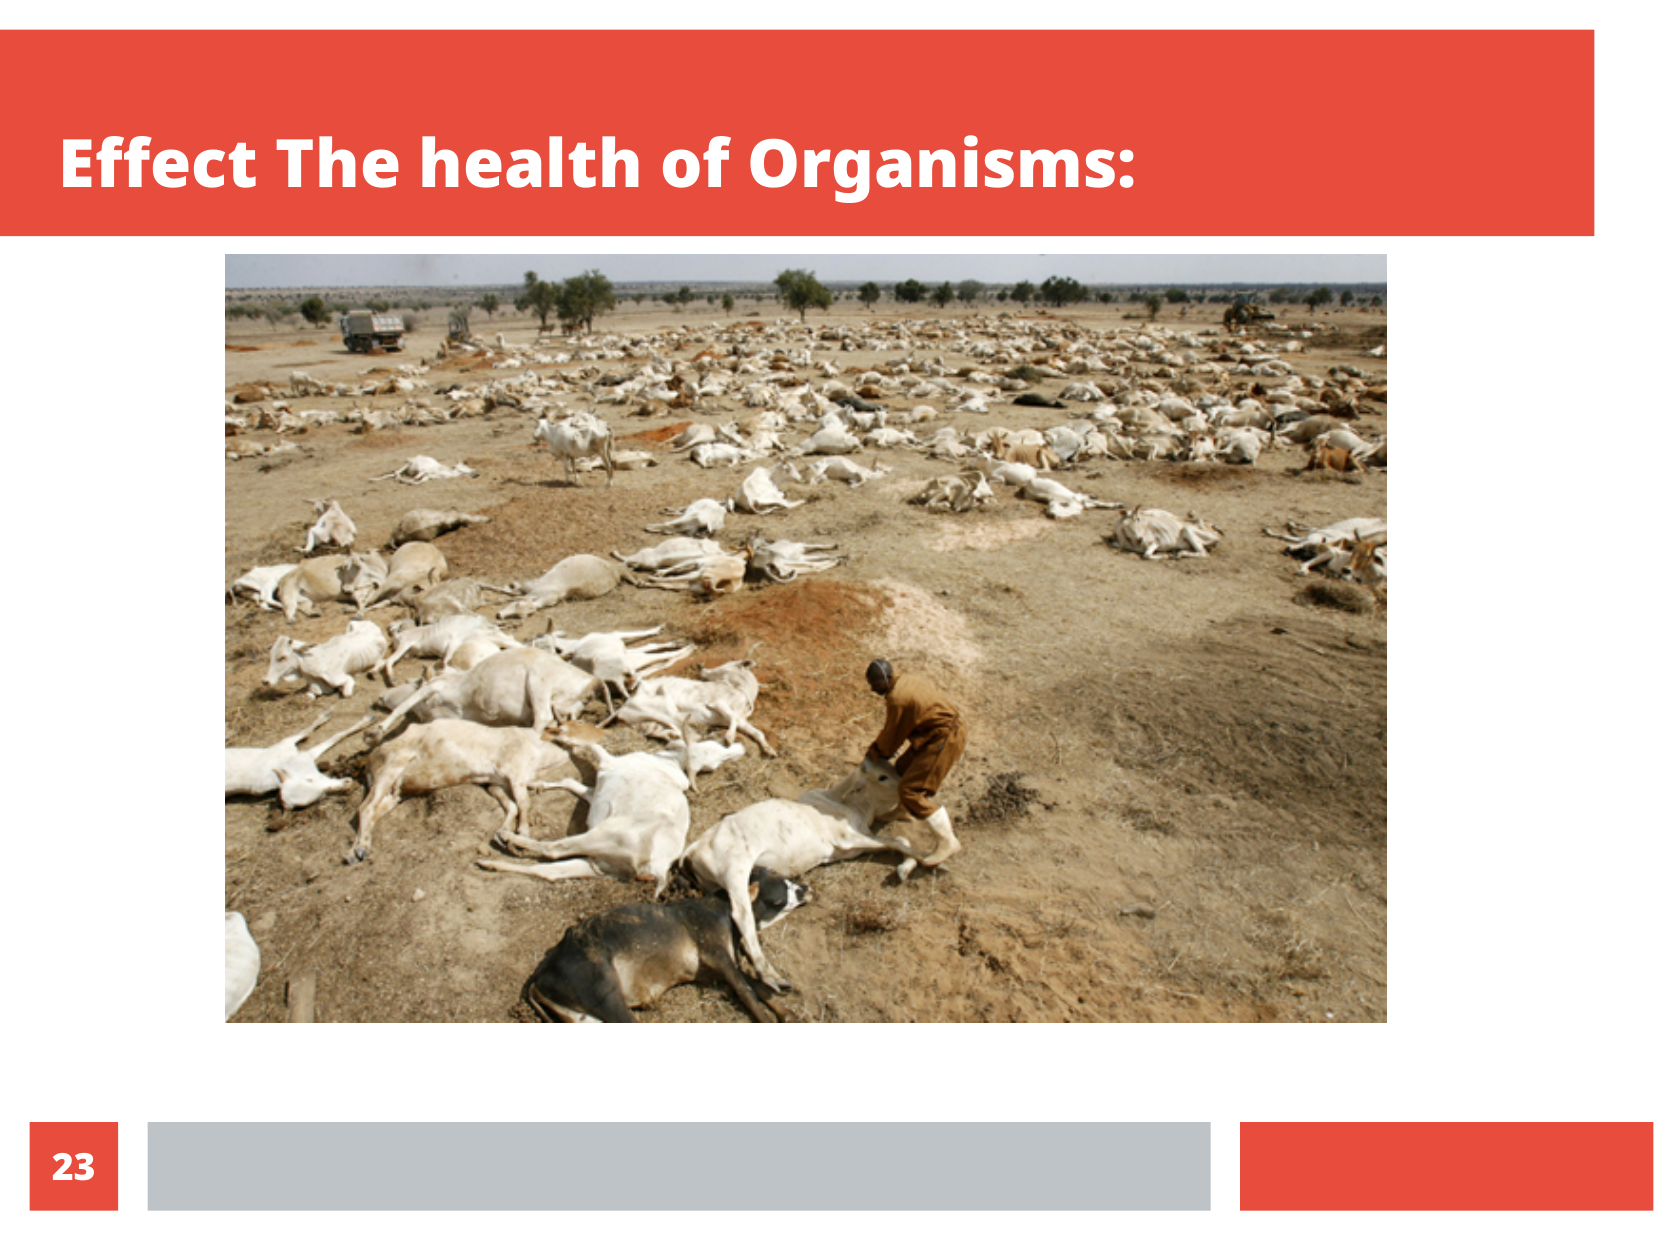

# Effect The health of Organisms:
23